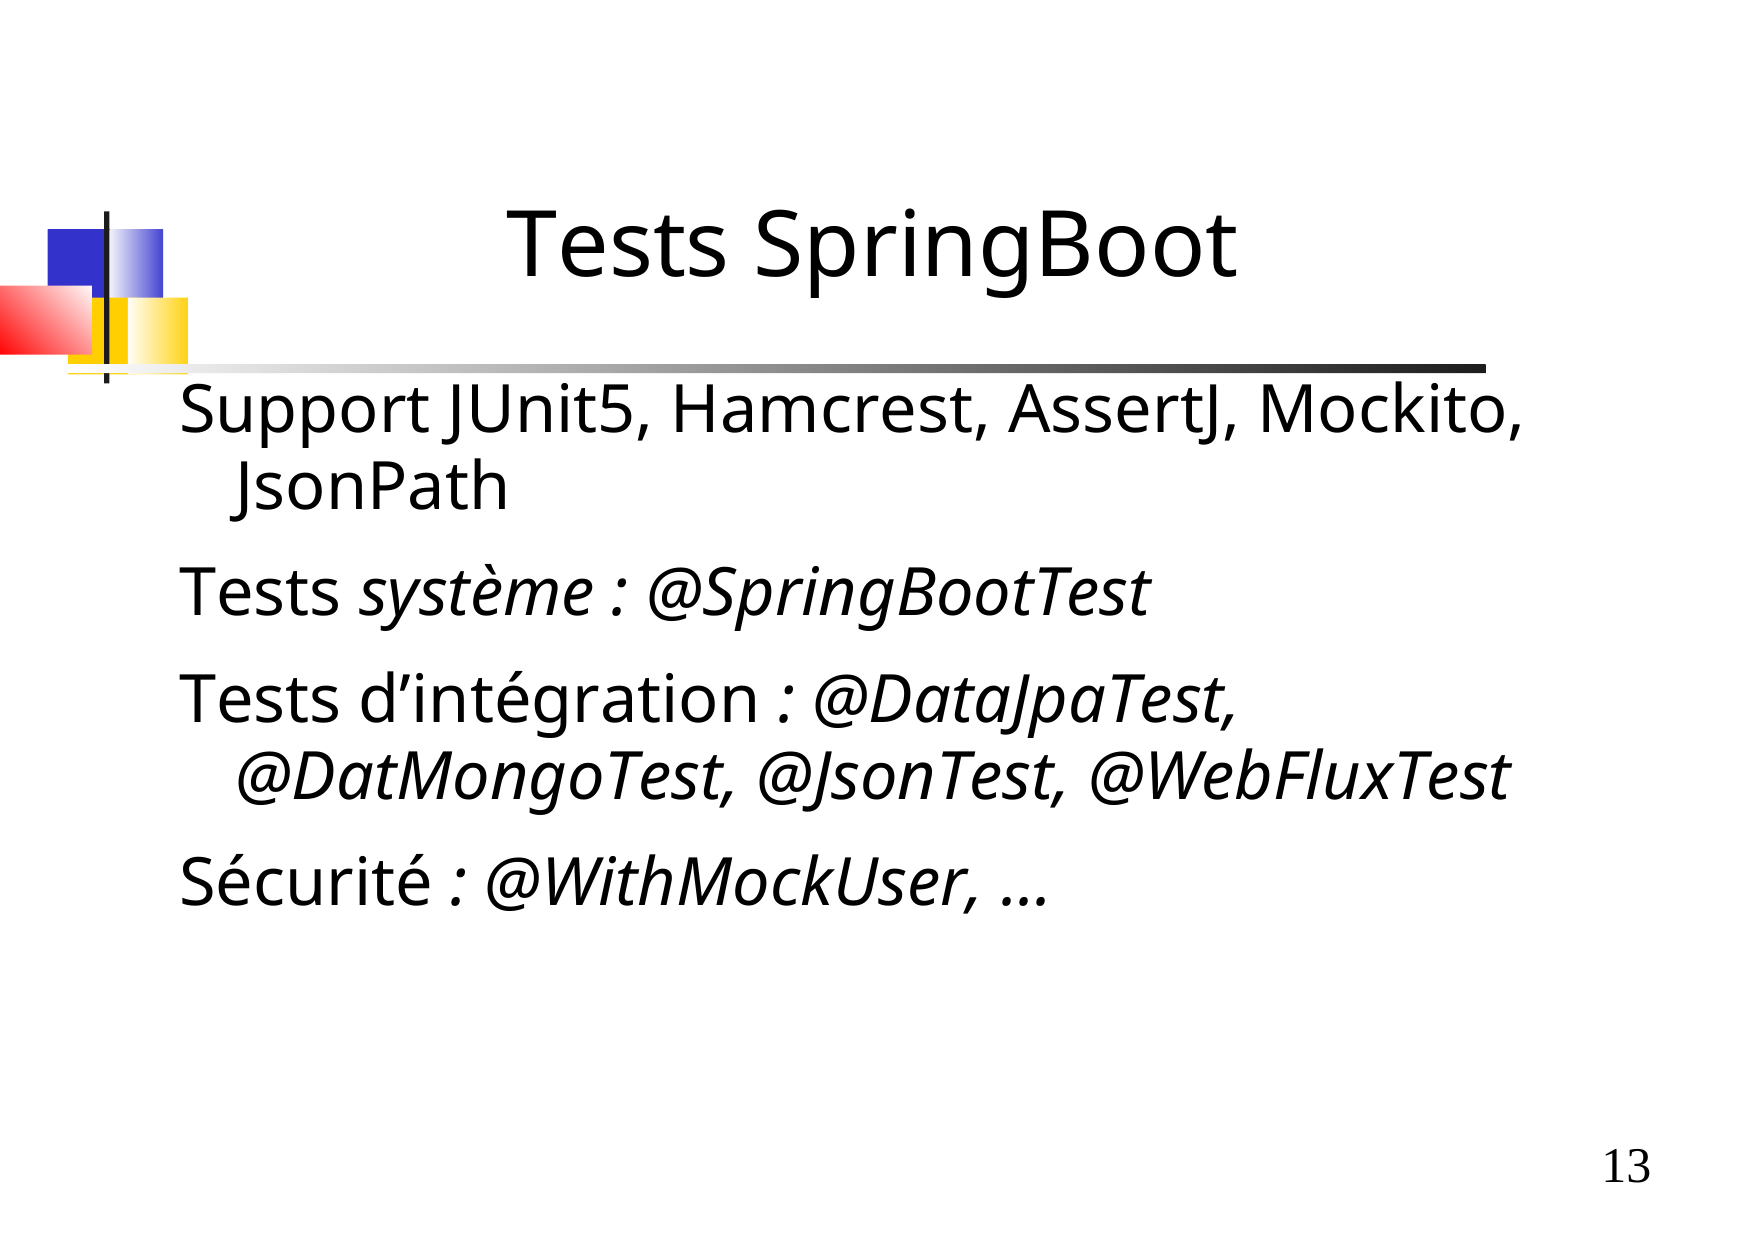

# Tests SpringBoot
Support JUnit5, Hamcrest, AssertJ, Mockito, JsonPath
Tests système : @SpringBootTest
Tests d’intégration : @DataJpaTest, @DatMongoTest, @JsonTest, @WebFluxTest
Sécurité : @WithMockUser, ...